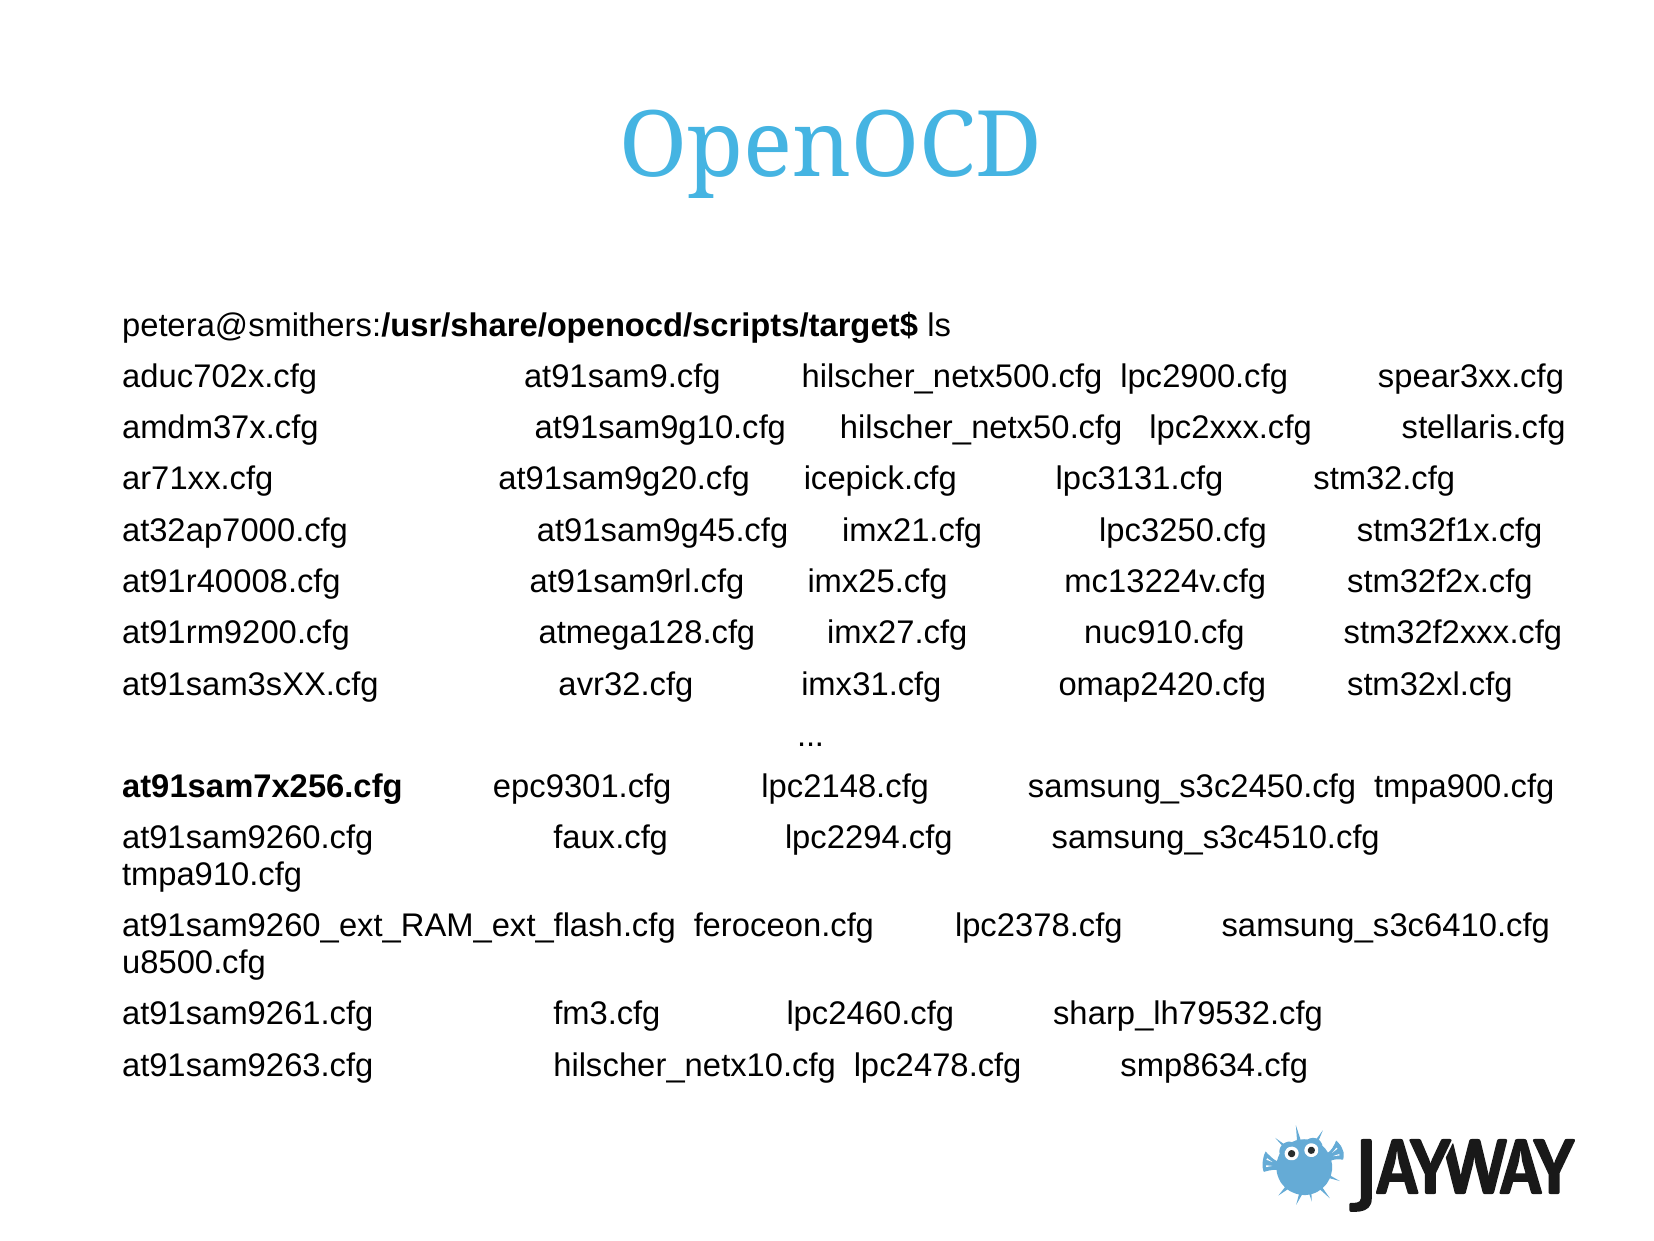

# OpenOCD
petera@smithers:/usr/share/openocd/scripts/target$ ls
aduc702x.cfg at91sam9.cfg hilscher_netx500.cfg lpc2900.cfg spear3xx.cfg
amdm37x.cfg at91sam9g10.cfg hilscher_netx50.cfg lpc2xxx.cfg stellaris.cfg
ar71xx.cfg at91sam9g20.cfg icepick.cfg lpc3131.cfg stm32.cfg
at32ap7000.cfg at91sam9g45.cfg imx21.cfg lpc3250.cfg stm32f1x.cfg
at91r40008.cfg at91sam9rl.cfg imx25.cfg mc13224v.cfg stm32f2x.cfg
at91rm9200.cfg atmega128.cfg imx27.cfg nuc910.cfg stm32f2xxx.cfg
at91sam3sXX.cfg avr32.cfg imx31.cfg omap2420.cfg stm32xl.cfg
 ...
at91sam7x256.cfg epc9301.cfg lpc2148.cfg samsung_s3c2450.cfg tmpa900.cfg
at91sam9260.cfg faux.cfg lpc2294.cfg samsung_s3c4510.cfg tmpa910.cfg
at91sam9260_ext_RAM_ext_flash.cfg feroceon.cfg lpc2378.cfg samsung_s3c6410.cfg u8500.cfg
at91sam9261.cfg fm3.cfg lpc2460.cfg sharp_lh79532.cfg
at91sam9263.cfg hilscher_netx10.cfg lpc2478.cfg smp8634.cfg